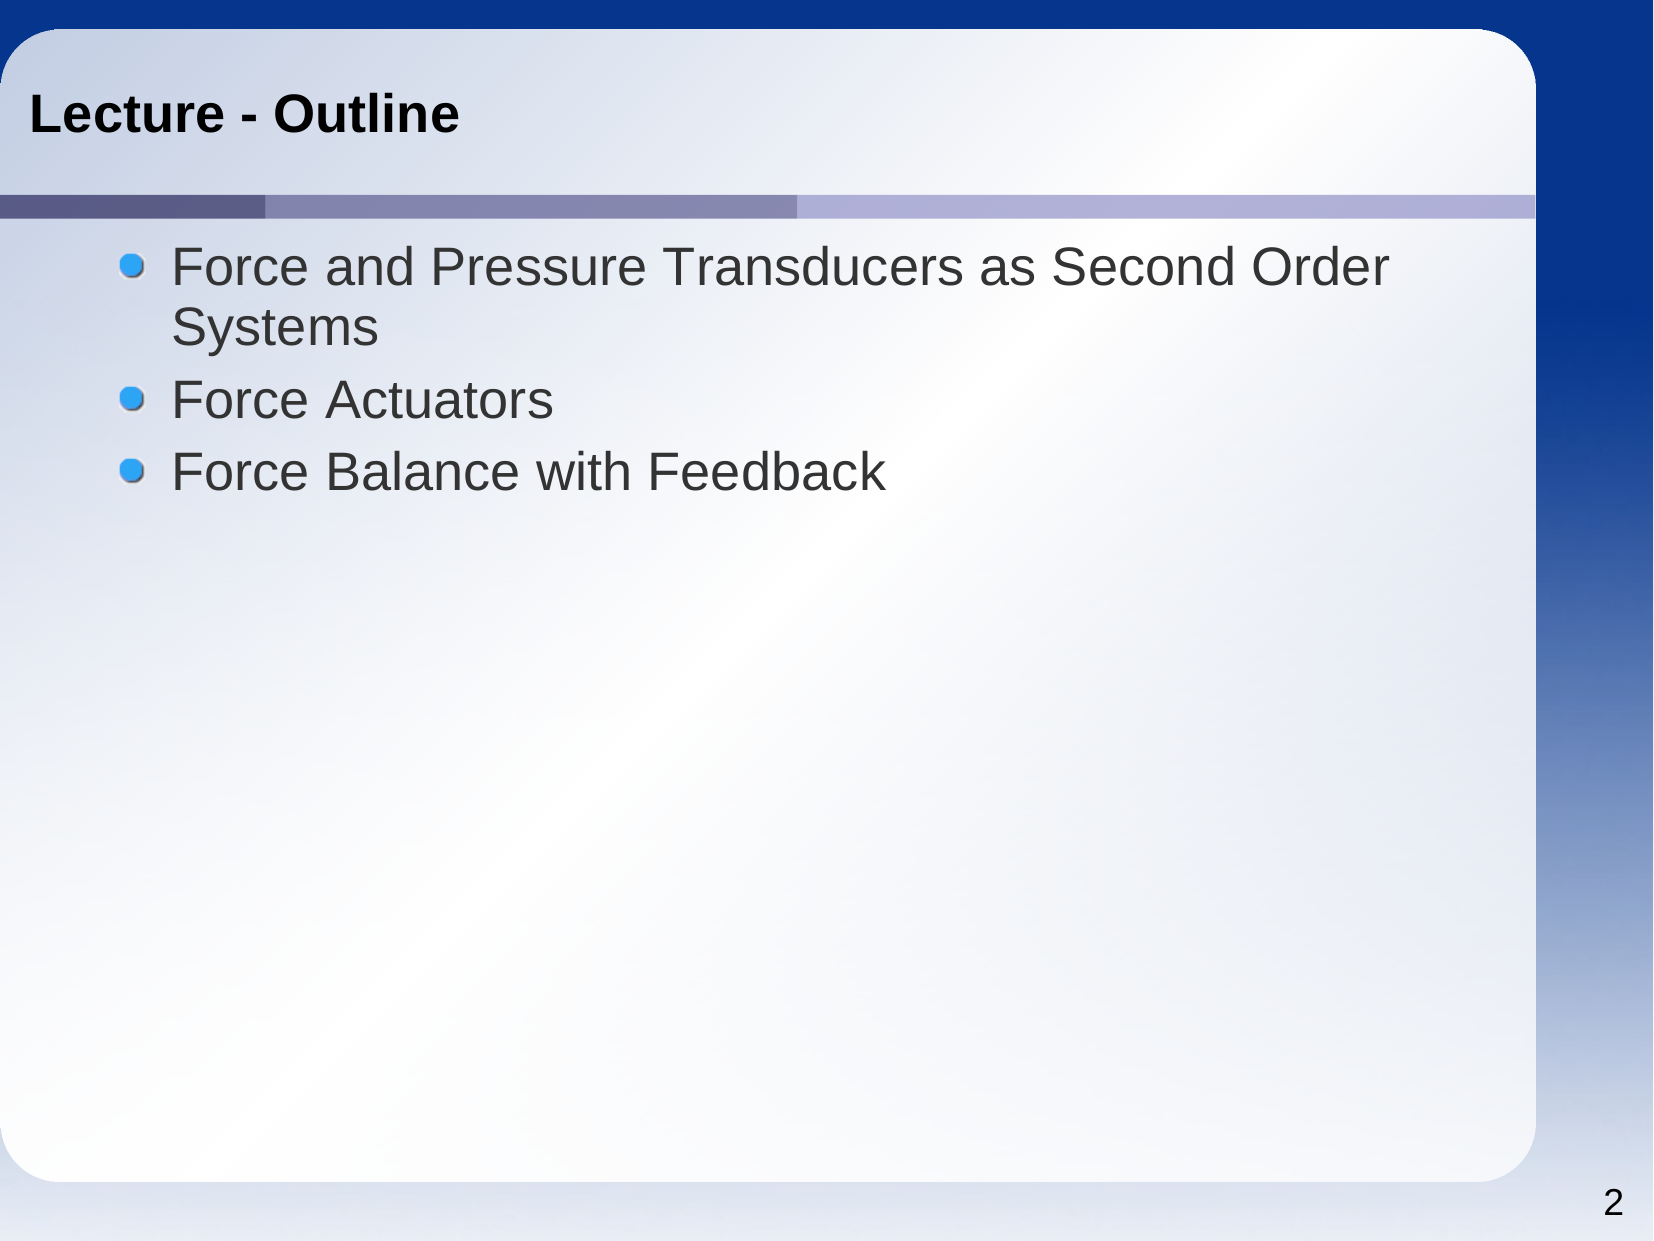

# Lecture - Outline
Force and Pressure Transducers as Second Order Systems
Force Actuators
Force Balance with Feedback
2